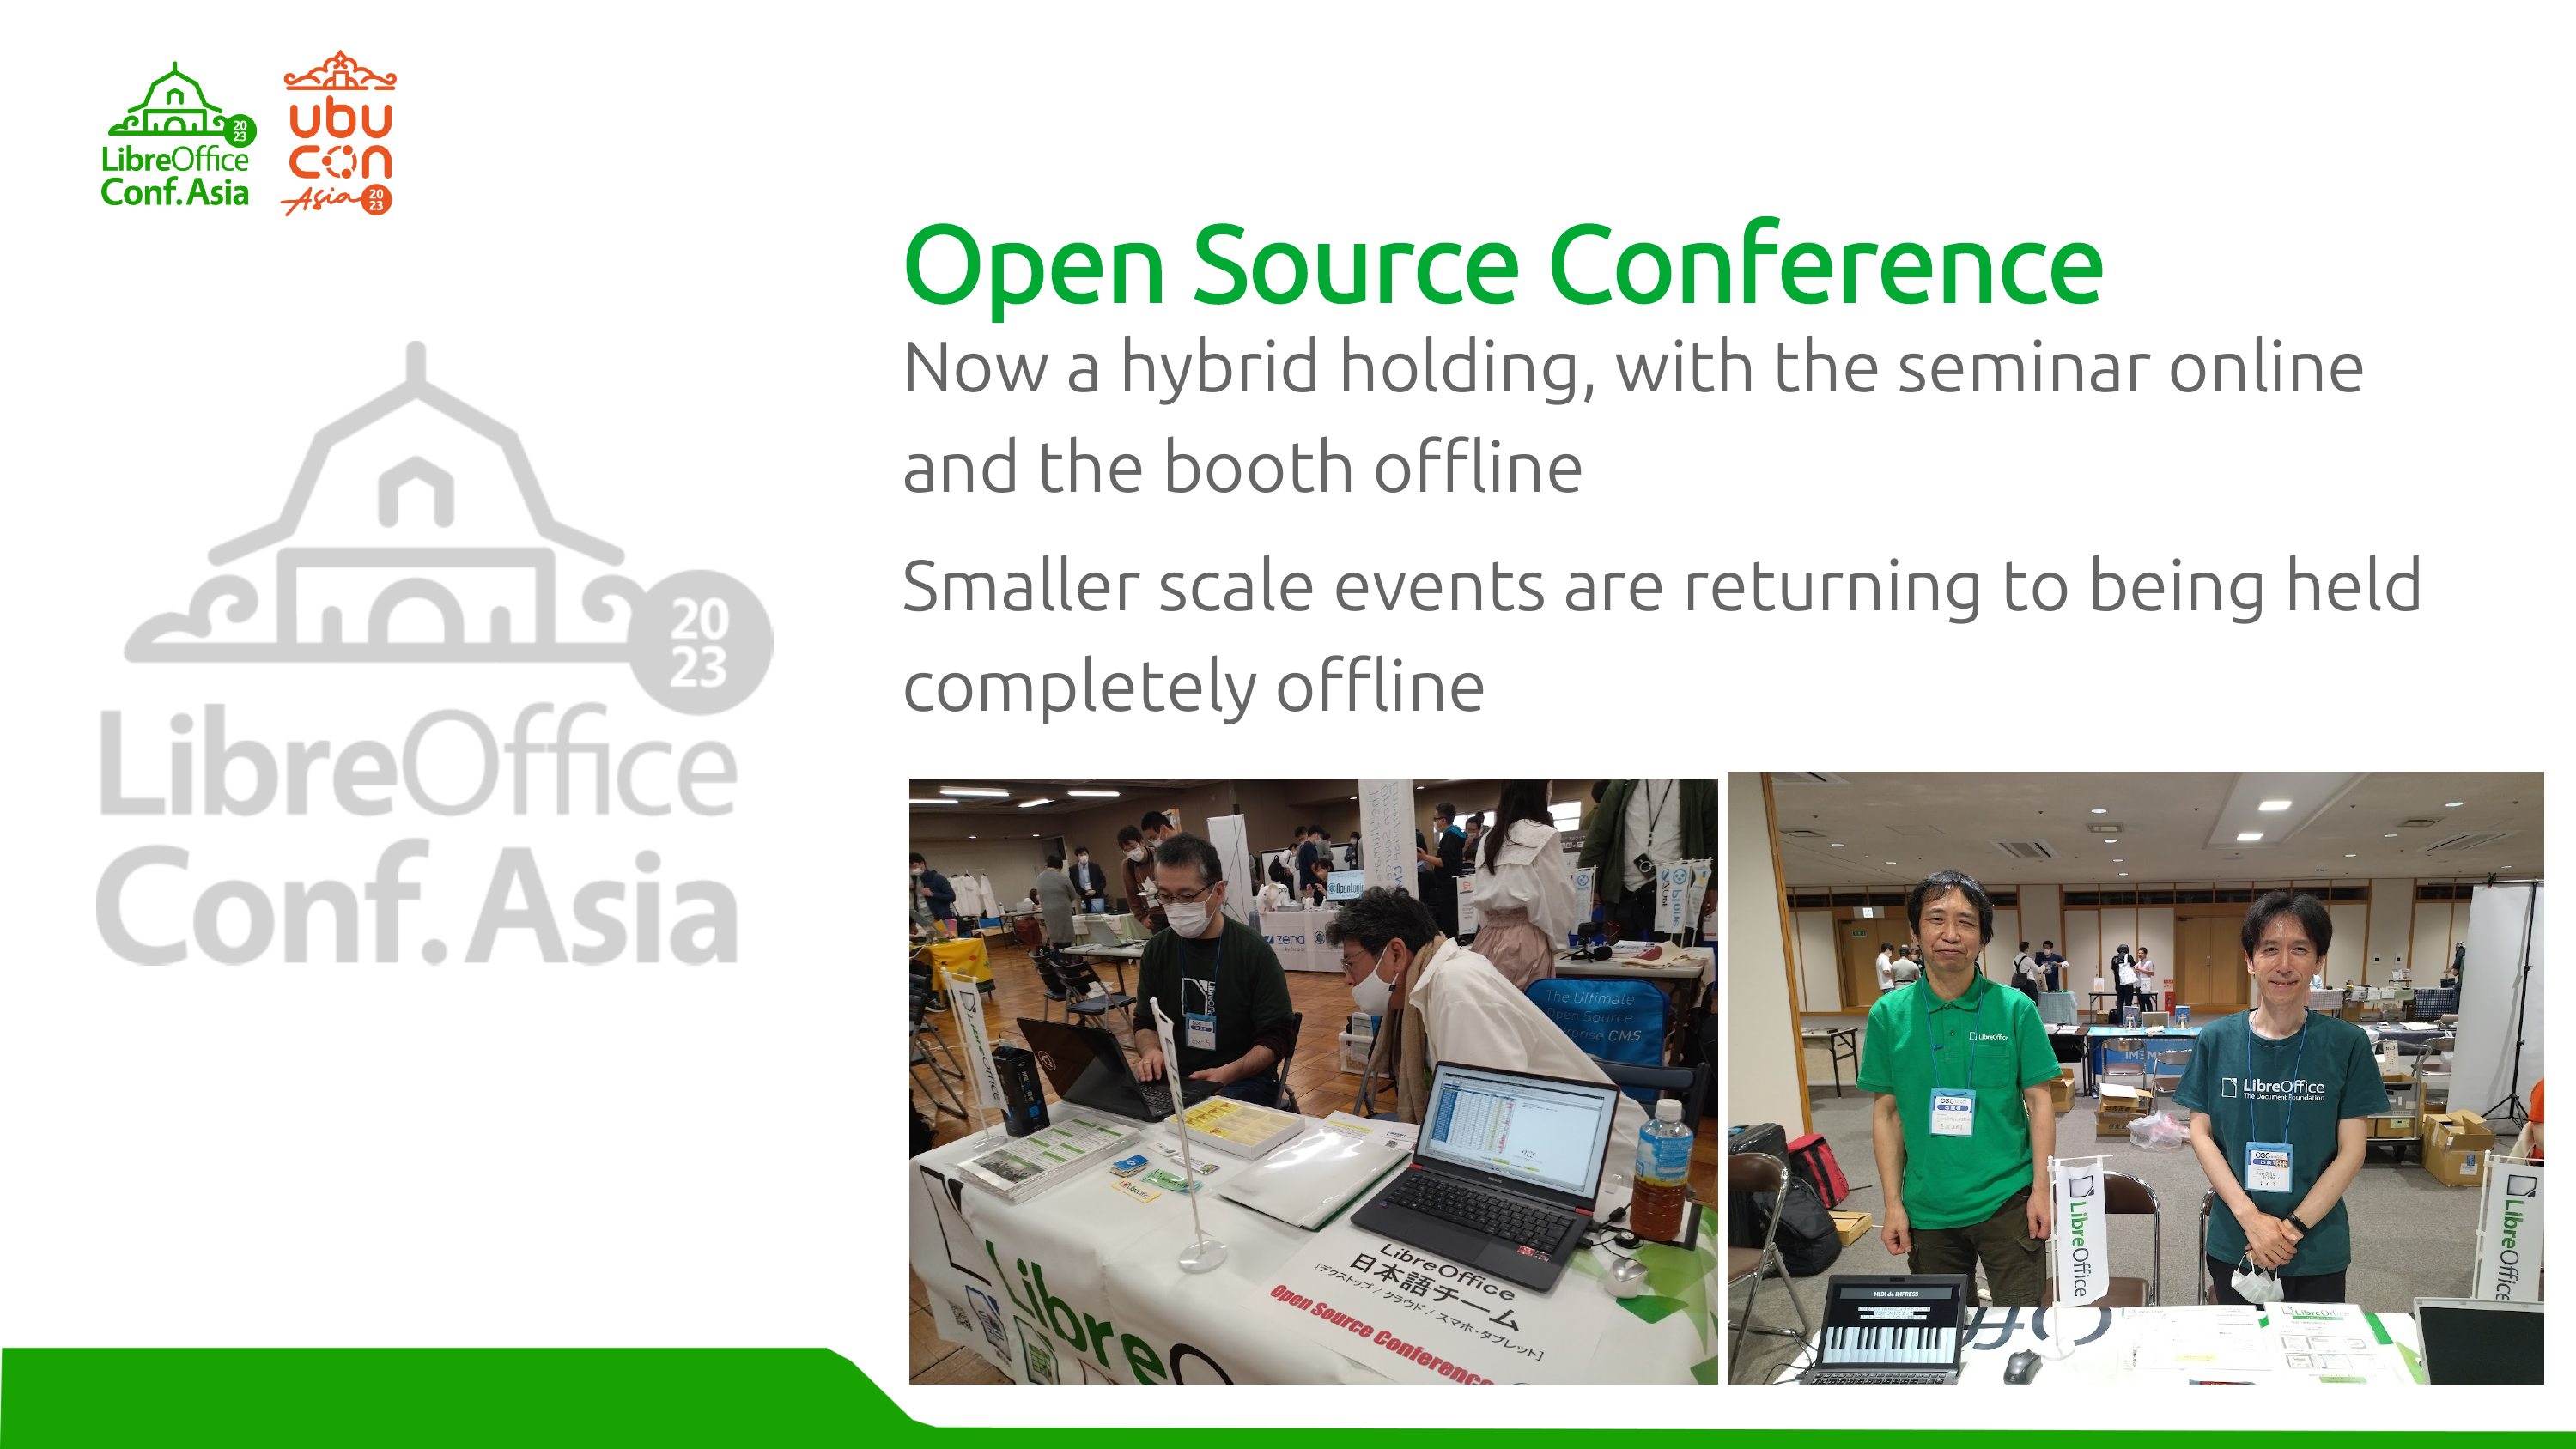

Open Source Conference
# Now a hybrid holding, with the seminar online and the booth offline
Smaller scale events are returning to being held completely offline